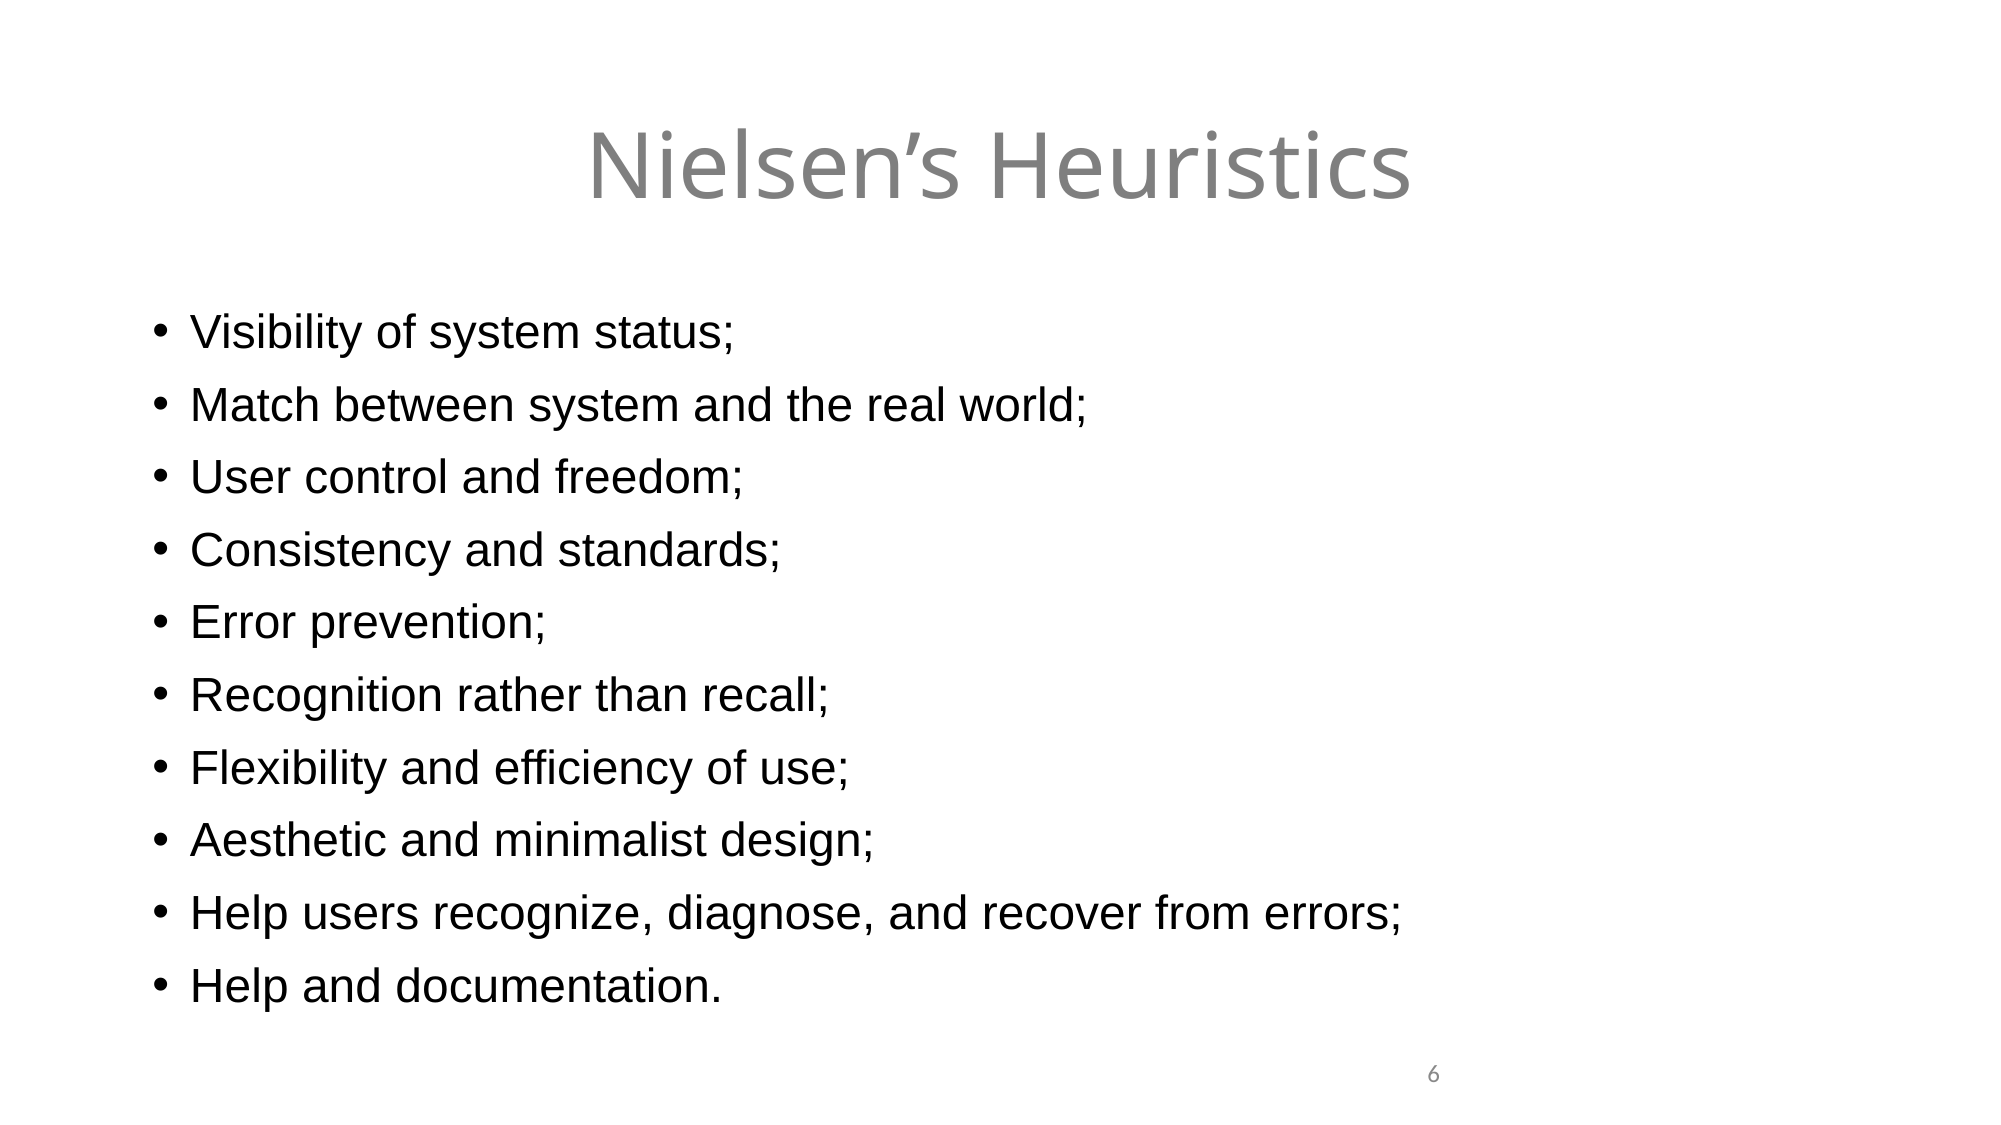

# Nielsen’s Heuristics
Visibility of system status;
Match between system and the real world;
User control and freedom;
Consistency and standards;
Error prevention;
Recognition rather than recall;
Flexibility and efficiency of use;
Aesthetic and minimalist design;
Help users recognize, diagnose, and recover from errors;
Help and documentation.